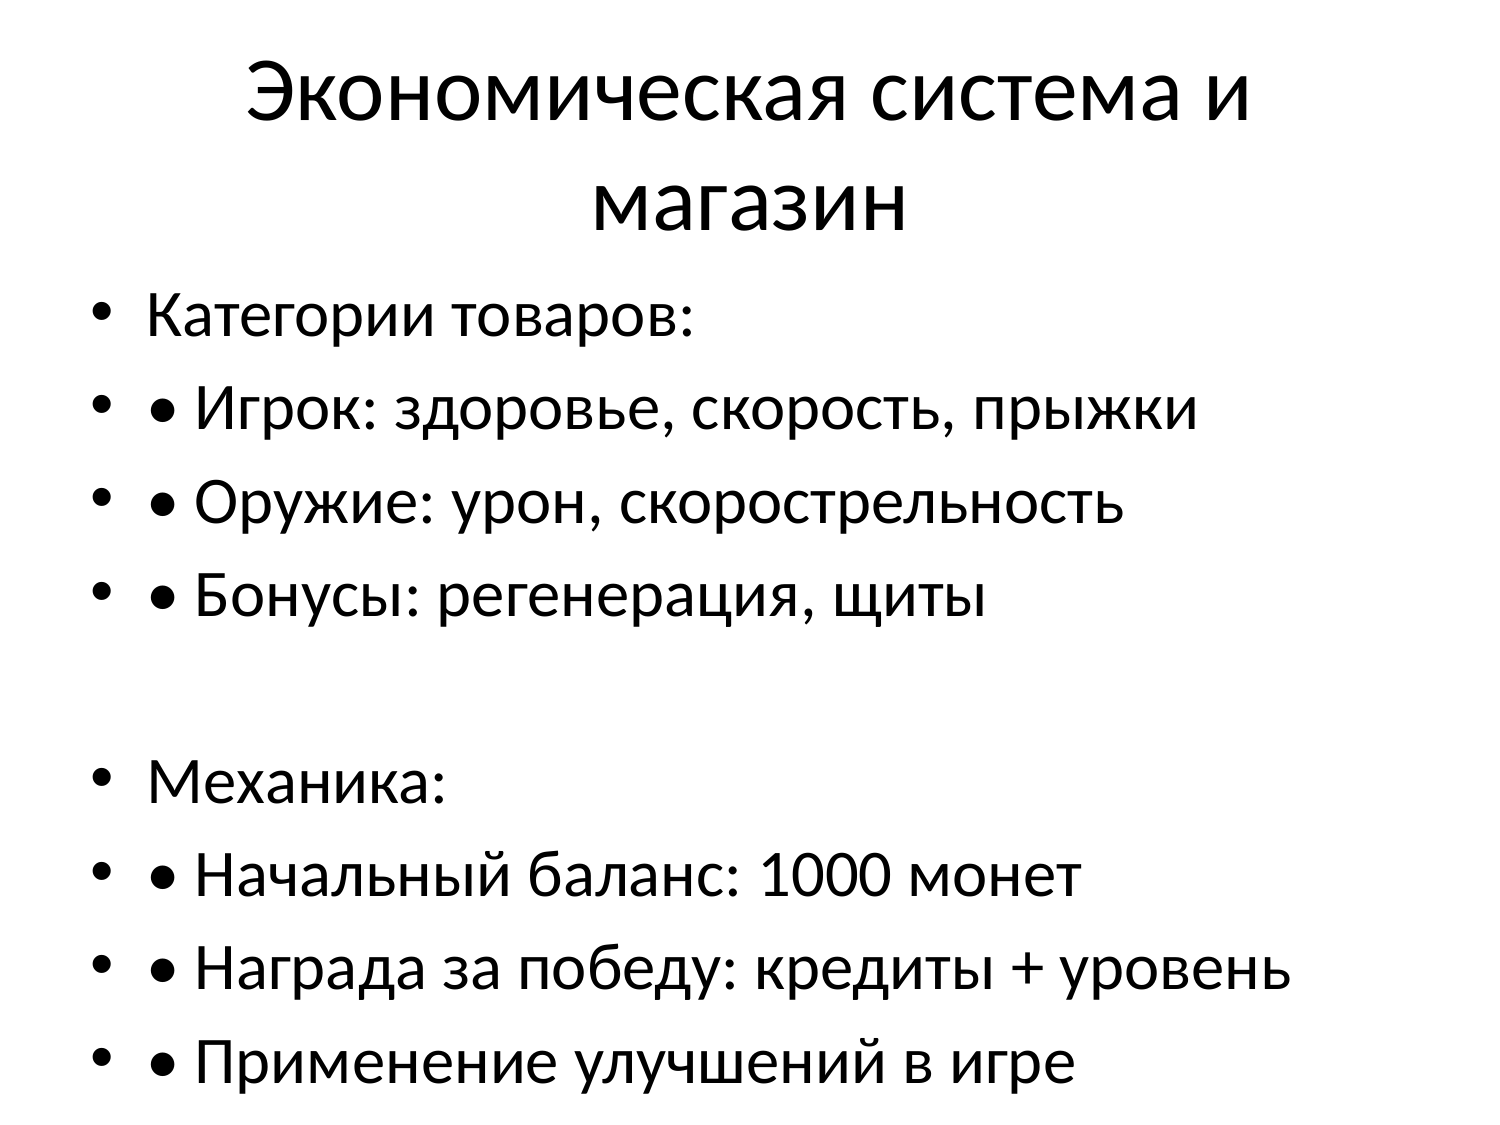

# Экономическая система и магазин
Категории товаров:
• Игрок: здоровье, скорость, прыжки
• Оружие: урон, скорострельность
• Бонусы: регенерация, щиты
Механика:
• Начальный баланс: 1000 монет
• Награда за победу: кредиты + уровень
• Применение улучшений в игре